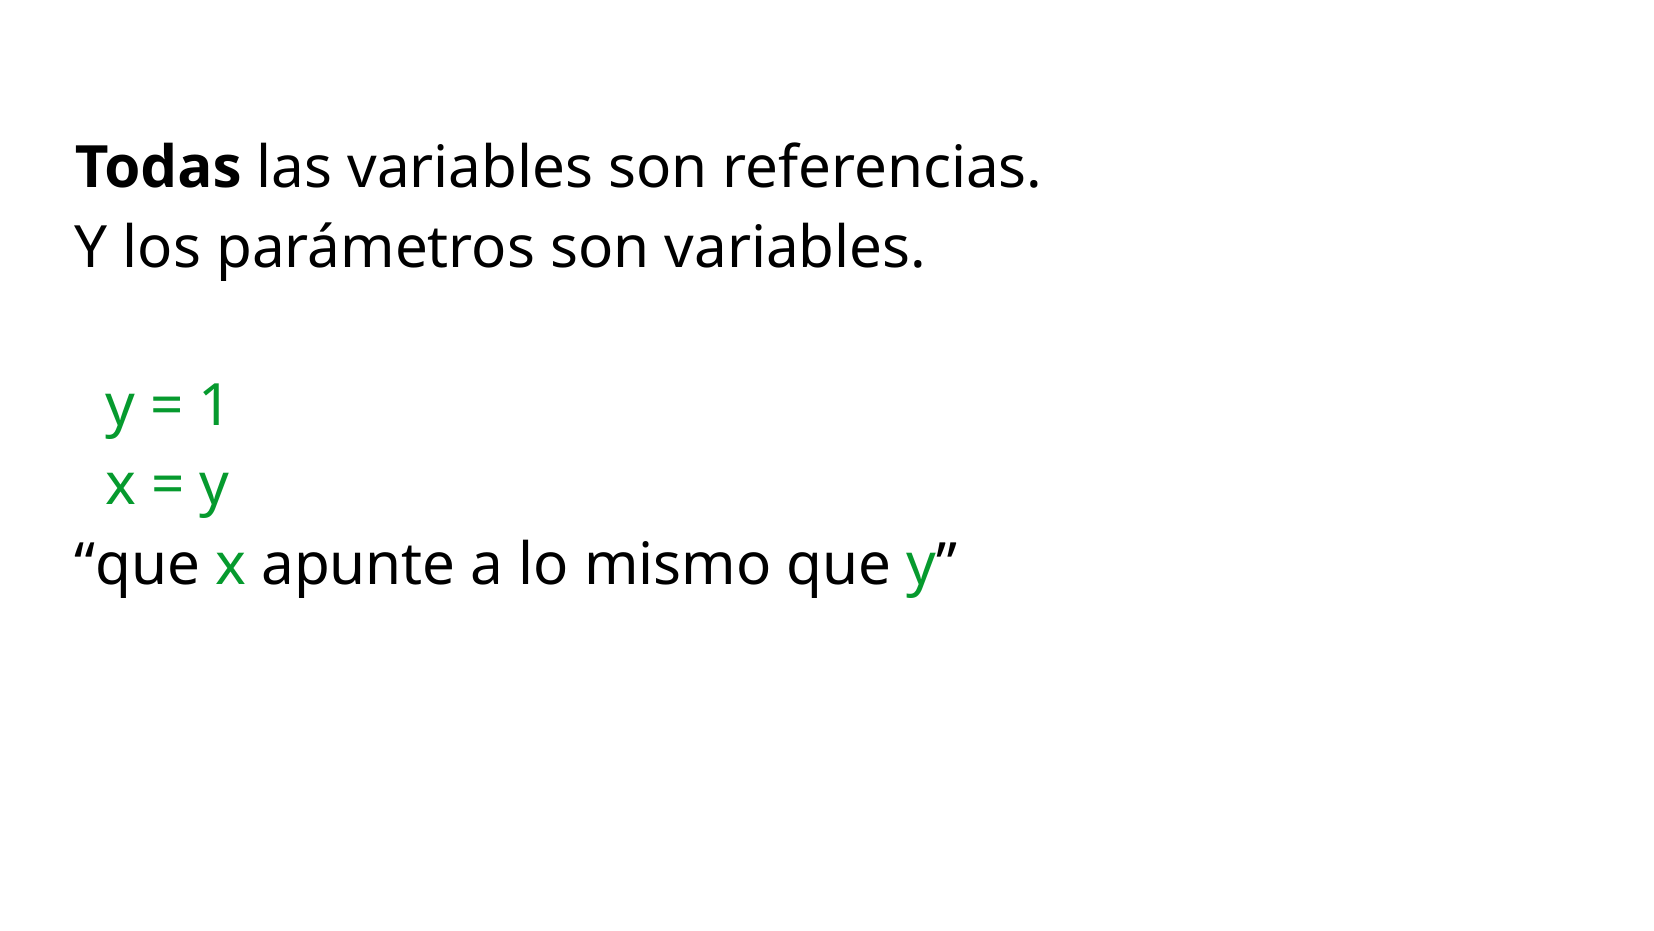

Todas las variables son referencias.
Y los parámetros son variables.
 y = 1
 x = y
“que x apunte a lo mismo que y”